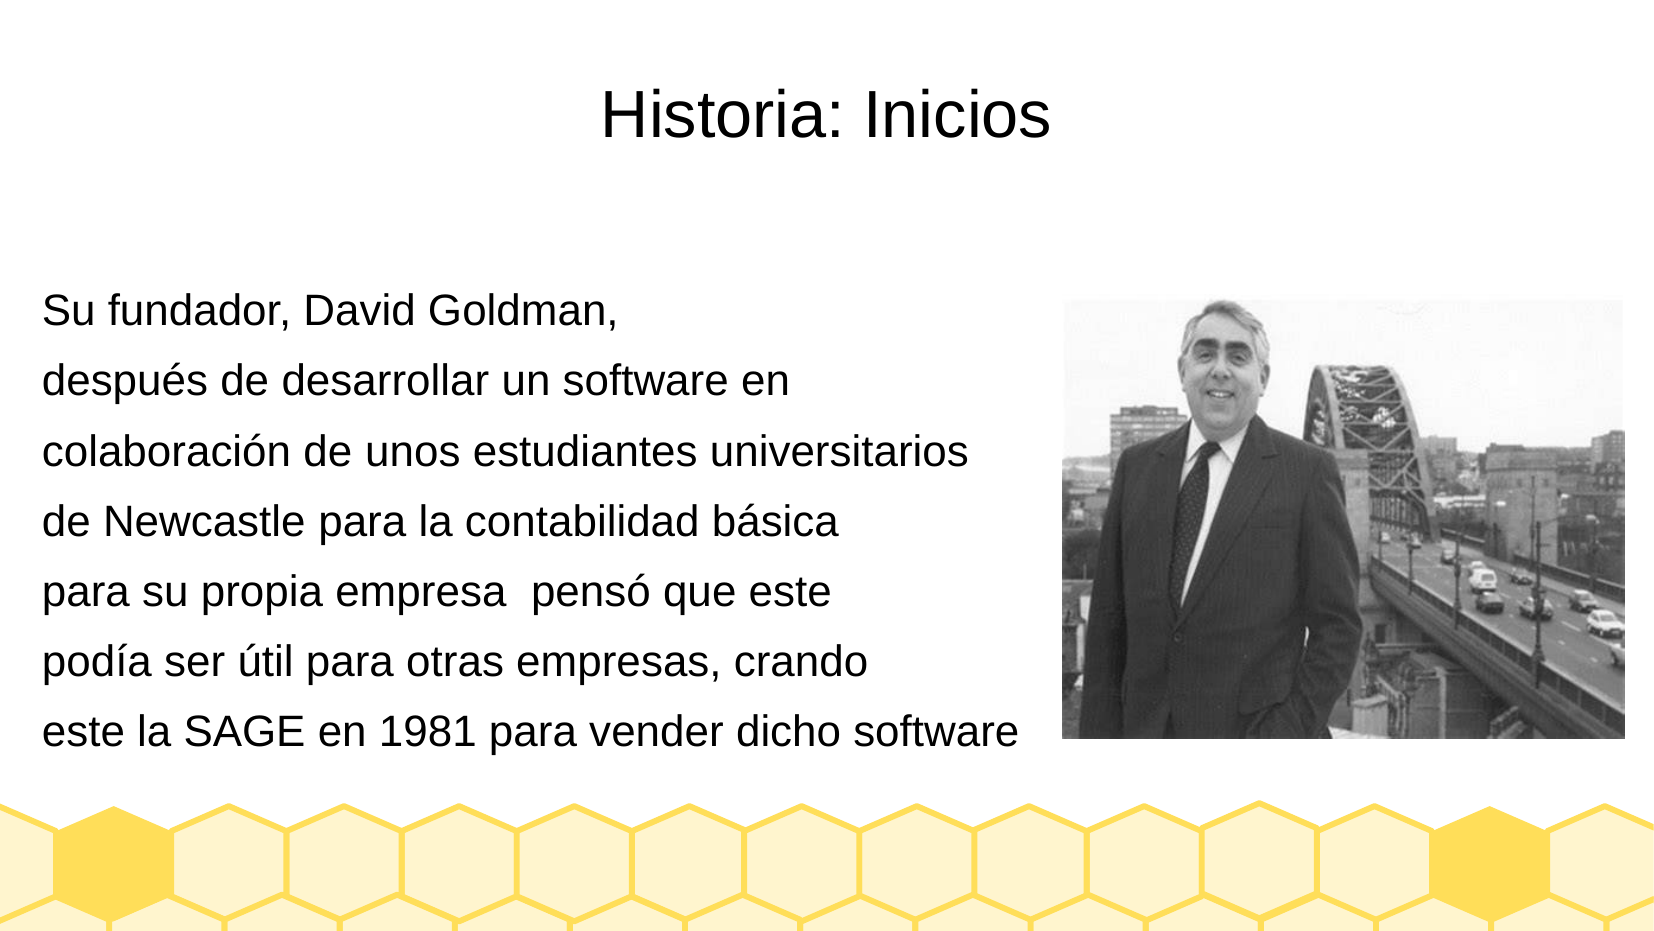

# Historia: Inicios
Su fundador, David Goldman,
después de desarrollar un software en
colaboración de unos estudiantes universitarios
de Newcastle para la contabilidad básica
para su propia empresa pensó que este
podía ser útil para otras empresas, crando
este la SAGE en 1981 para vender dicho software